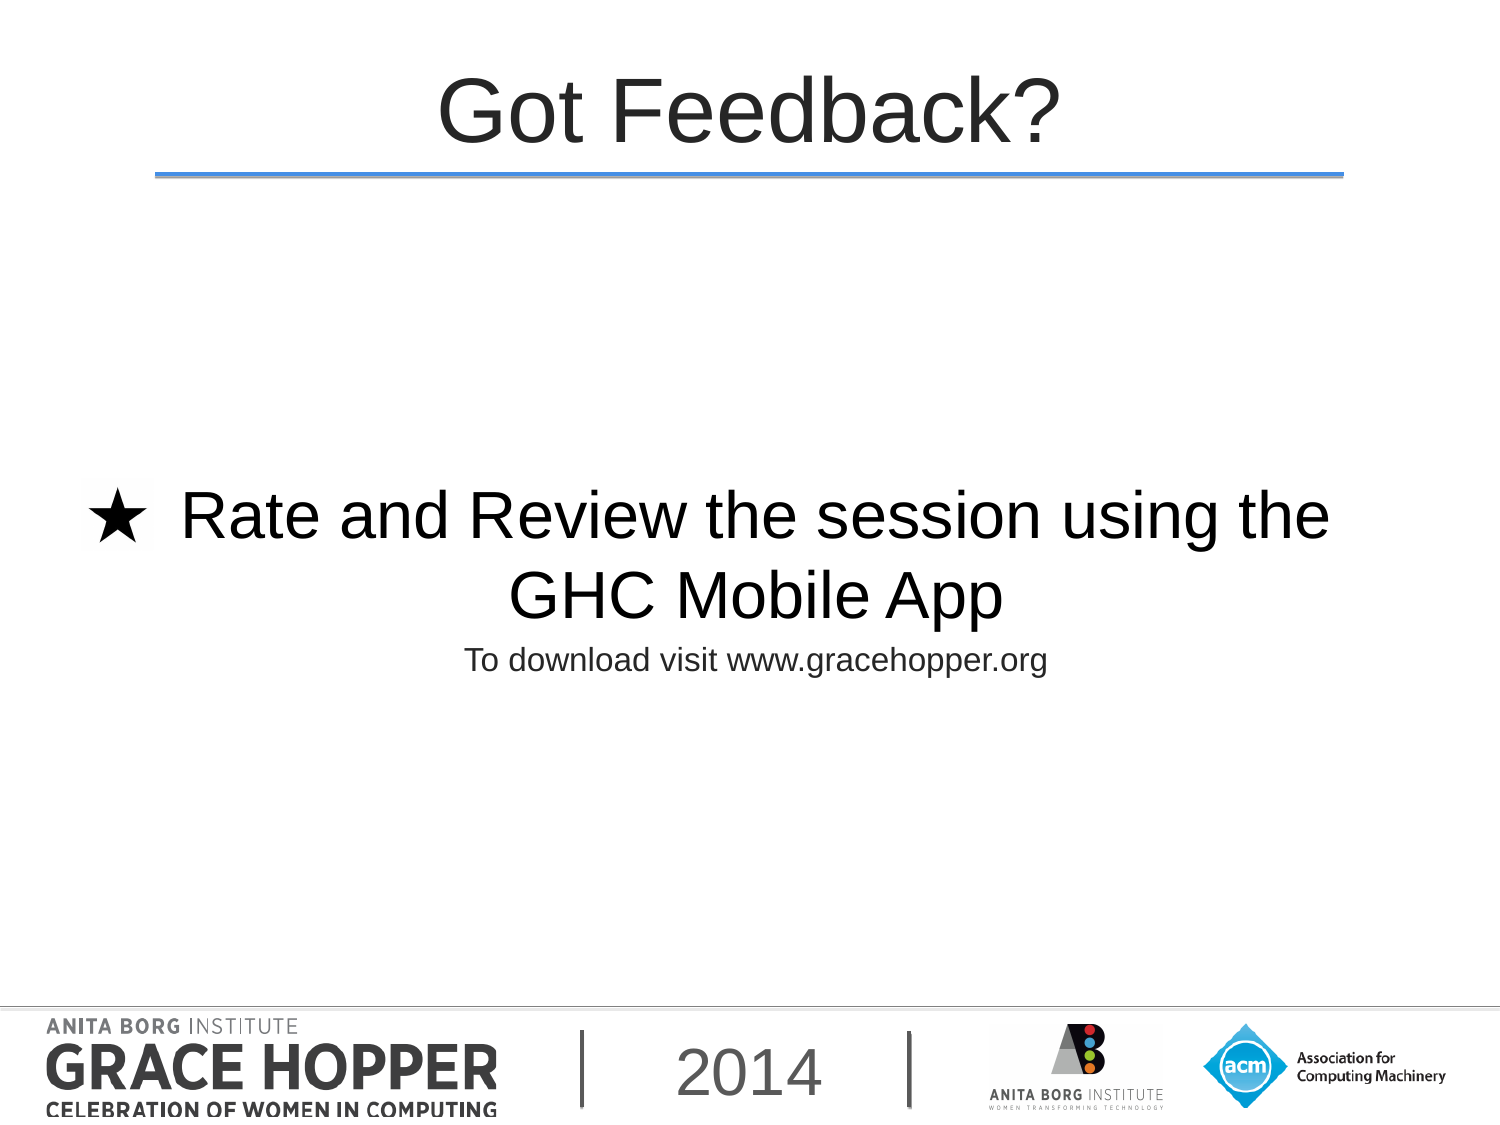

# Got Feedback?
 Rate and Review the session using the GHC Mobile App
To download visit www.gracehopper.org